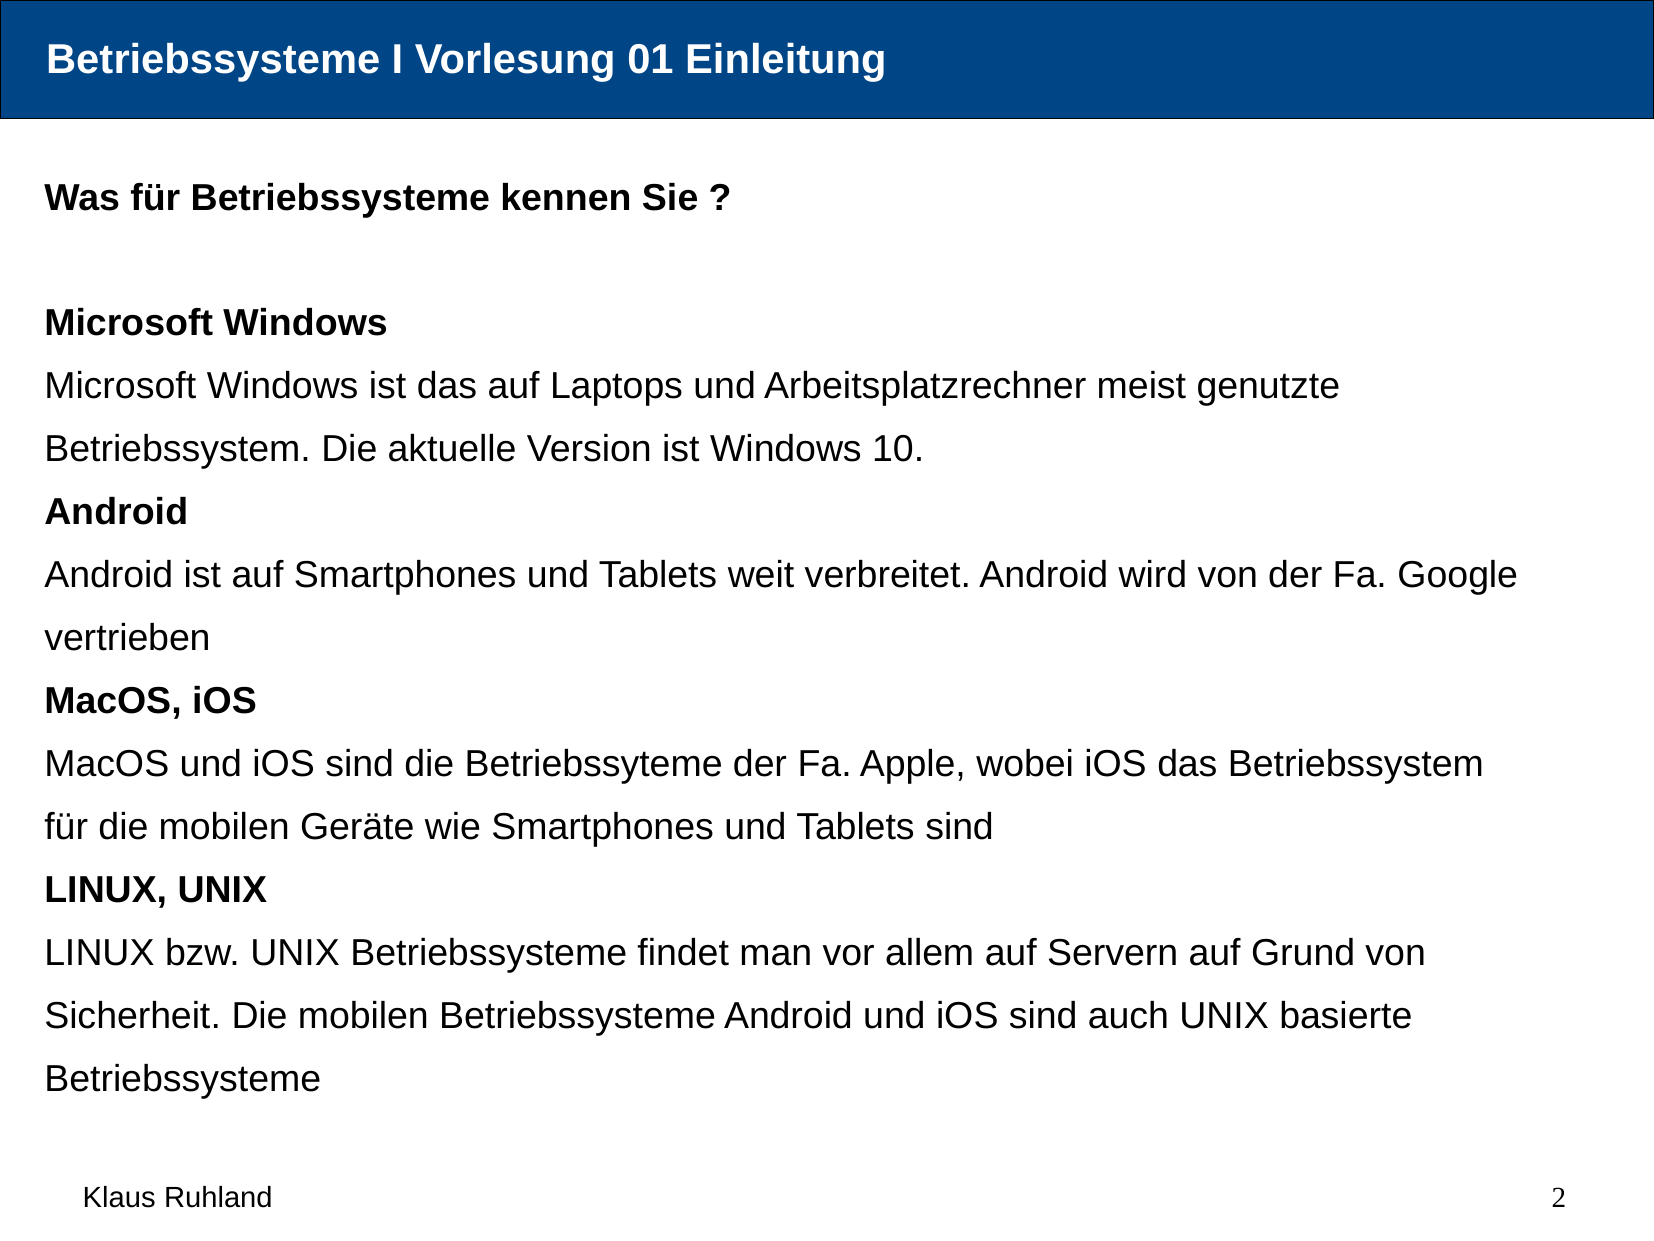

Was für Betriebssysteme kennen Sie ?
Microsoft Windows
Microsoft Windows ist das auf Laptops und Arbeitsplatzrechner meist genutzte
Betriebssystem. Die aktuelle Version ist Windows 10.
Android
Android ist auf Smartphones und Tablets weit verbreitet. Android wird von der Fa. Google vertrieben
MacOS, iOS
MacOS und iOS sind die Betriebssyteme der Fa. Apple, wobei iOS das Betriebssystem
für die mobilen Geräte wie Smartphones und Tablets sind
LINUX, UNIX
LINUX bzw. UNIX Betriebssysteme findet man vor allem auf Servern auf Grund von Sicherheit. Die mobilen Betriebssysteme Android und iOS sind auch UNIX basierte Betriebssysteme
2